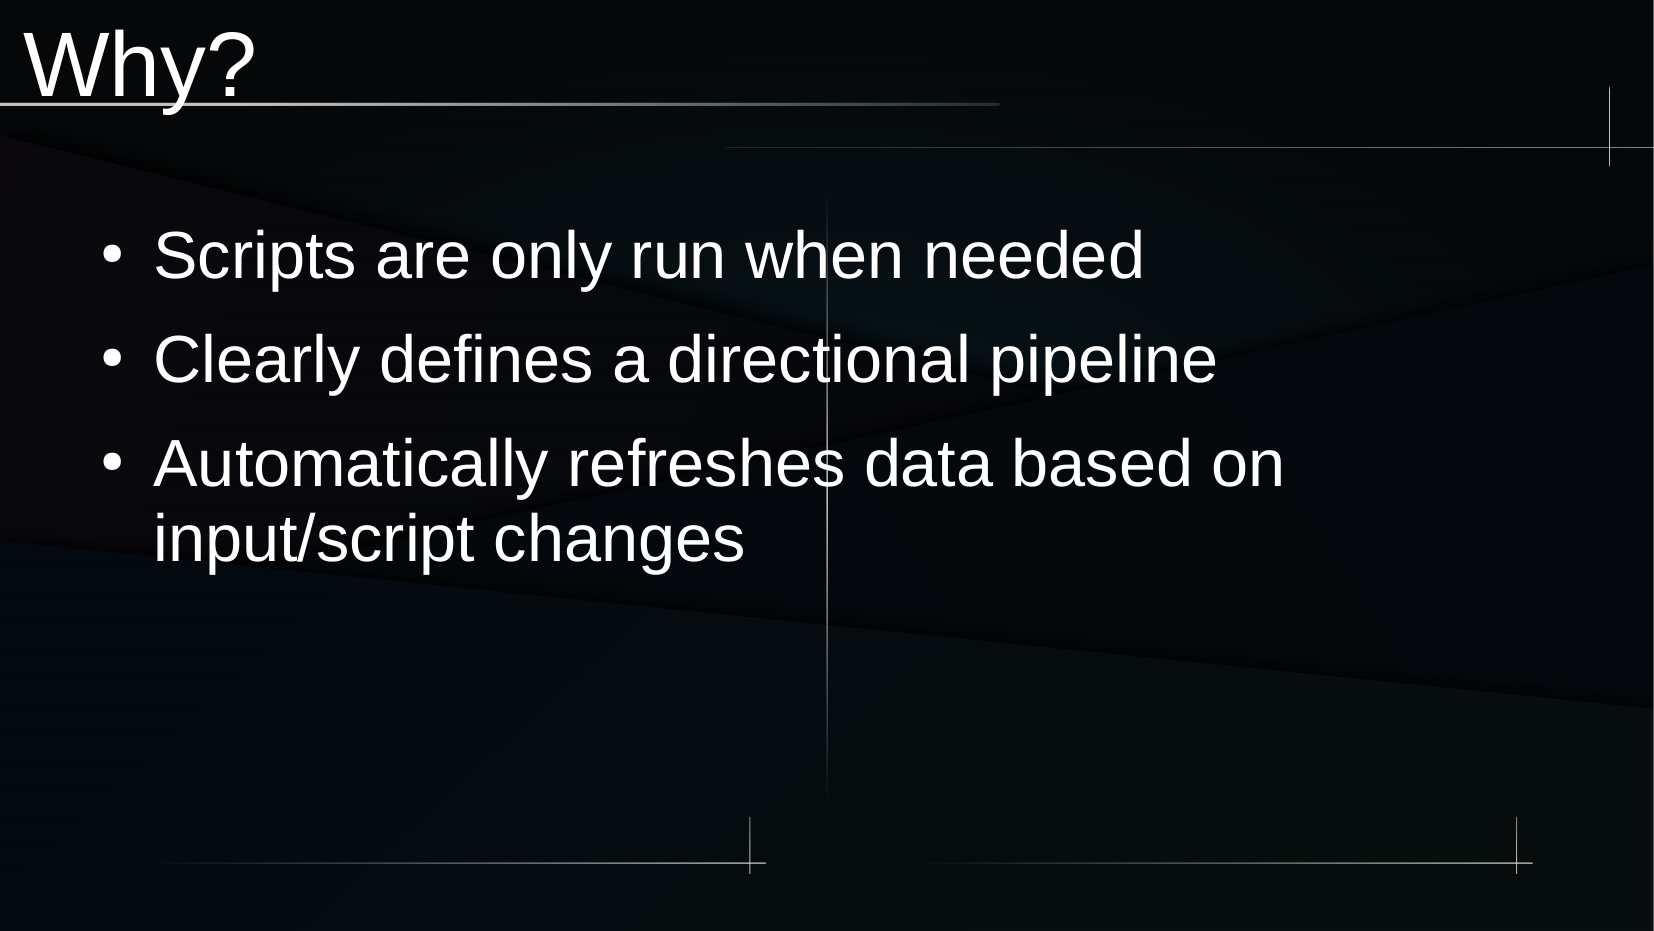

# Why?
Scripts are only run when needed
Clearly defines a directional pipeline
Automatically refreshes data based on input/script changes